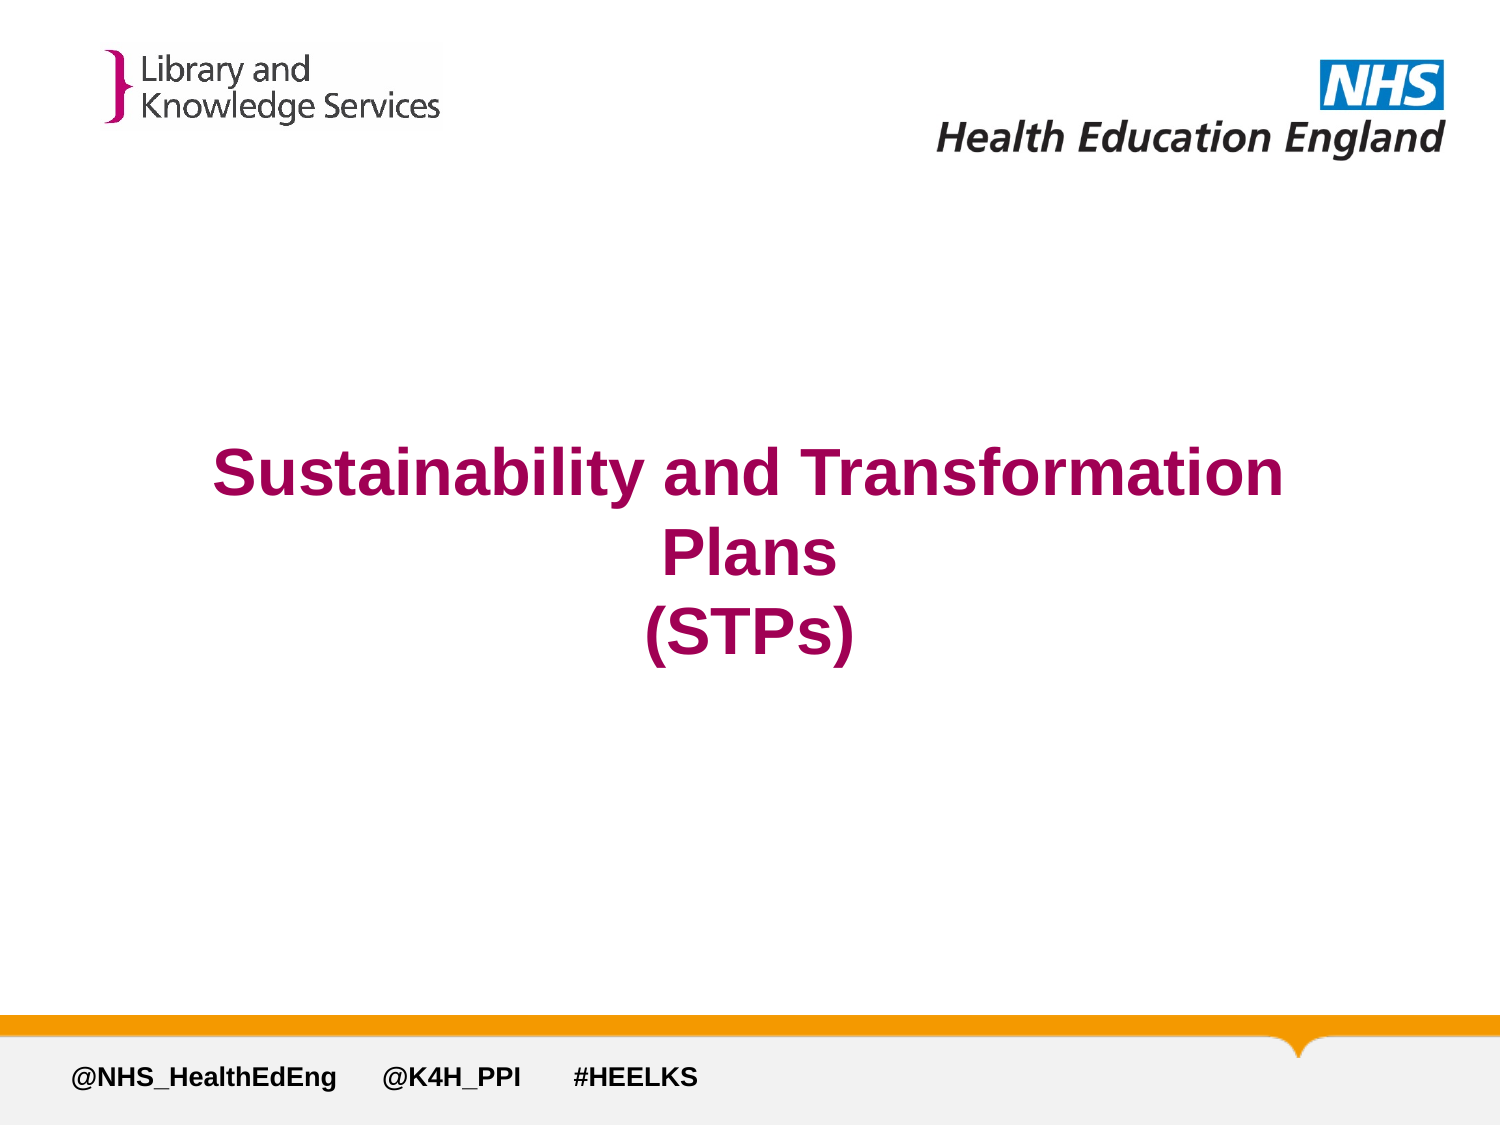

# Sustainability and Transformation Plans
(STPs)
@NHS_HealthEdEng @K4H_PPI #HEELKS